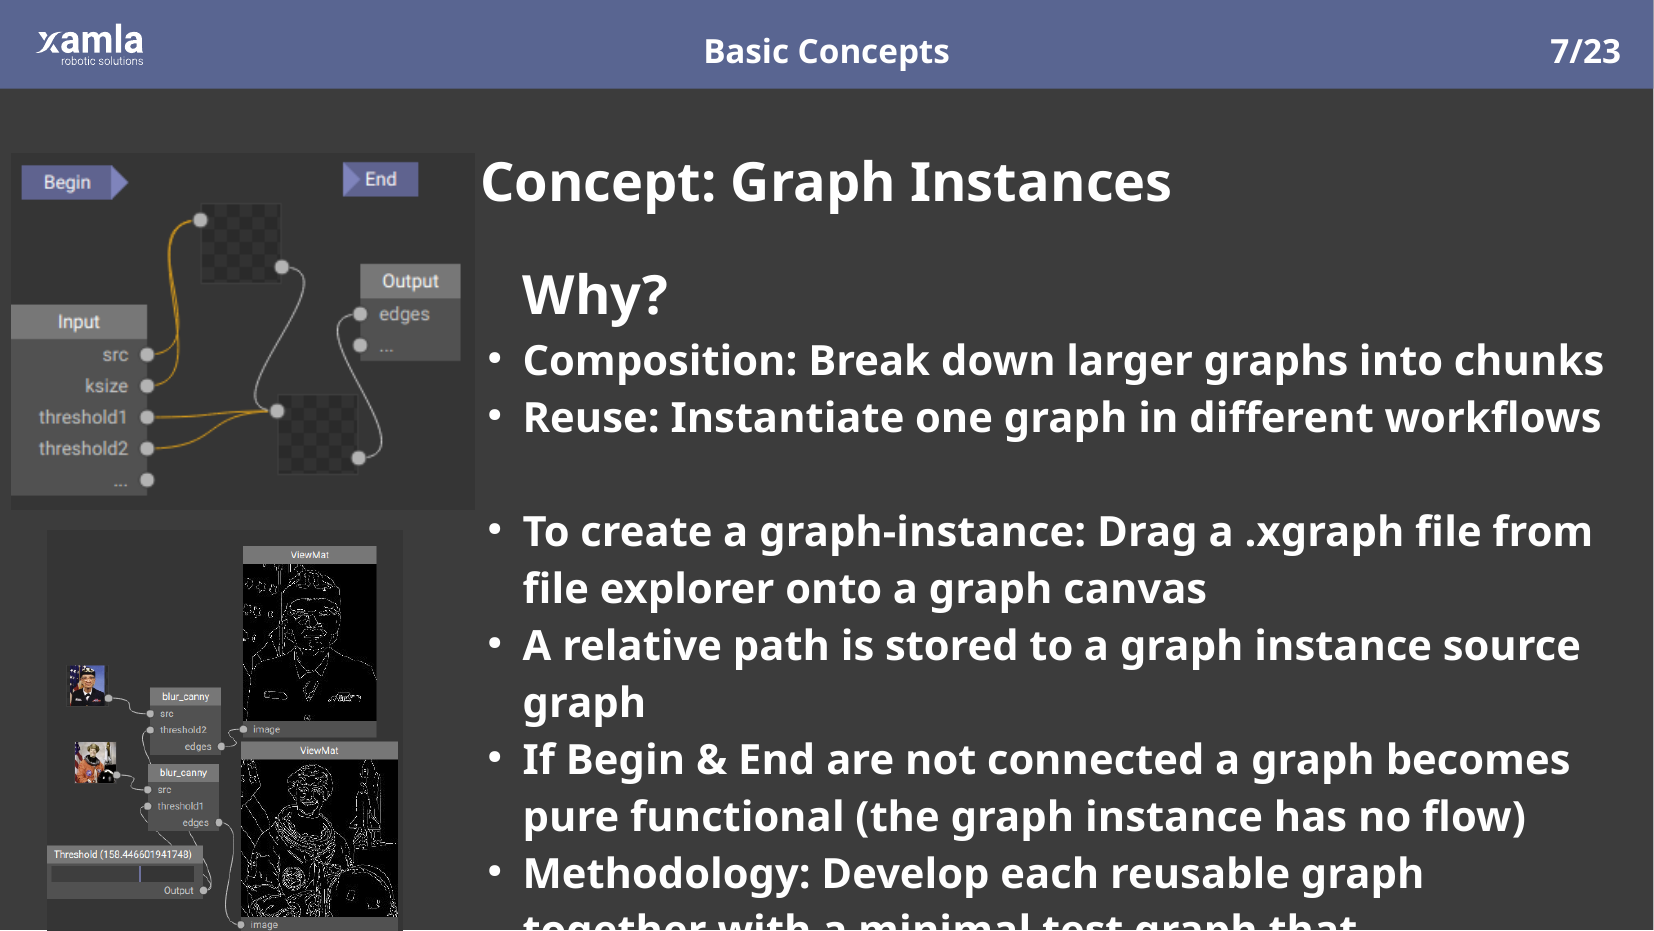

Basic Concepts
7/23
Concept: Graph Instances
Why?
Composition: Break down larger graphs into chunks
Reuse: Instantiate one graph in different workflows
To create a graph-instance: Drag a .xgraph file from file explorer onto a graph canvas
A relative path is stored to a graph instance source graph
If Begin & End are not connected a graph becomes pure functional (the graph instance has no flow)
Methodology: Develop each reusable graph together with a minimal test graph that instantiates it and can be used for debugging